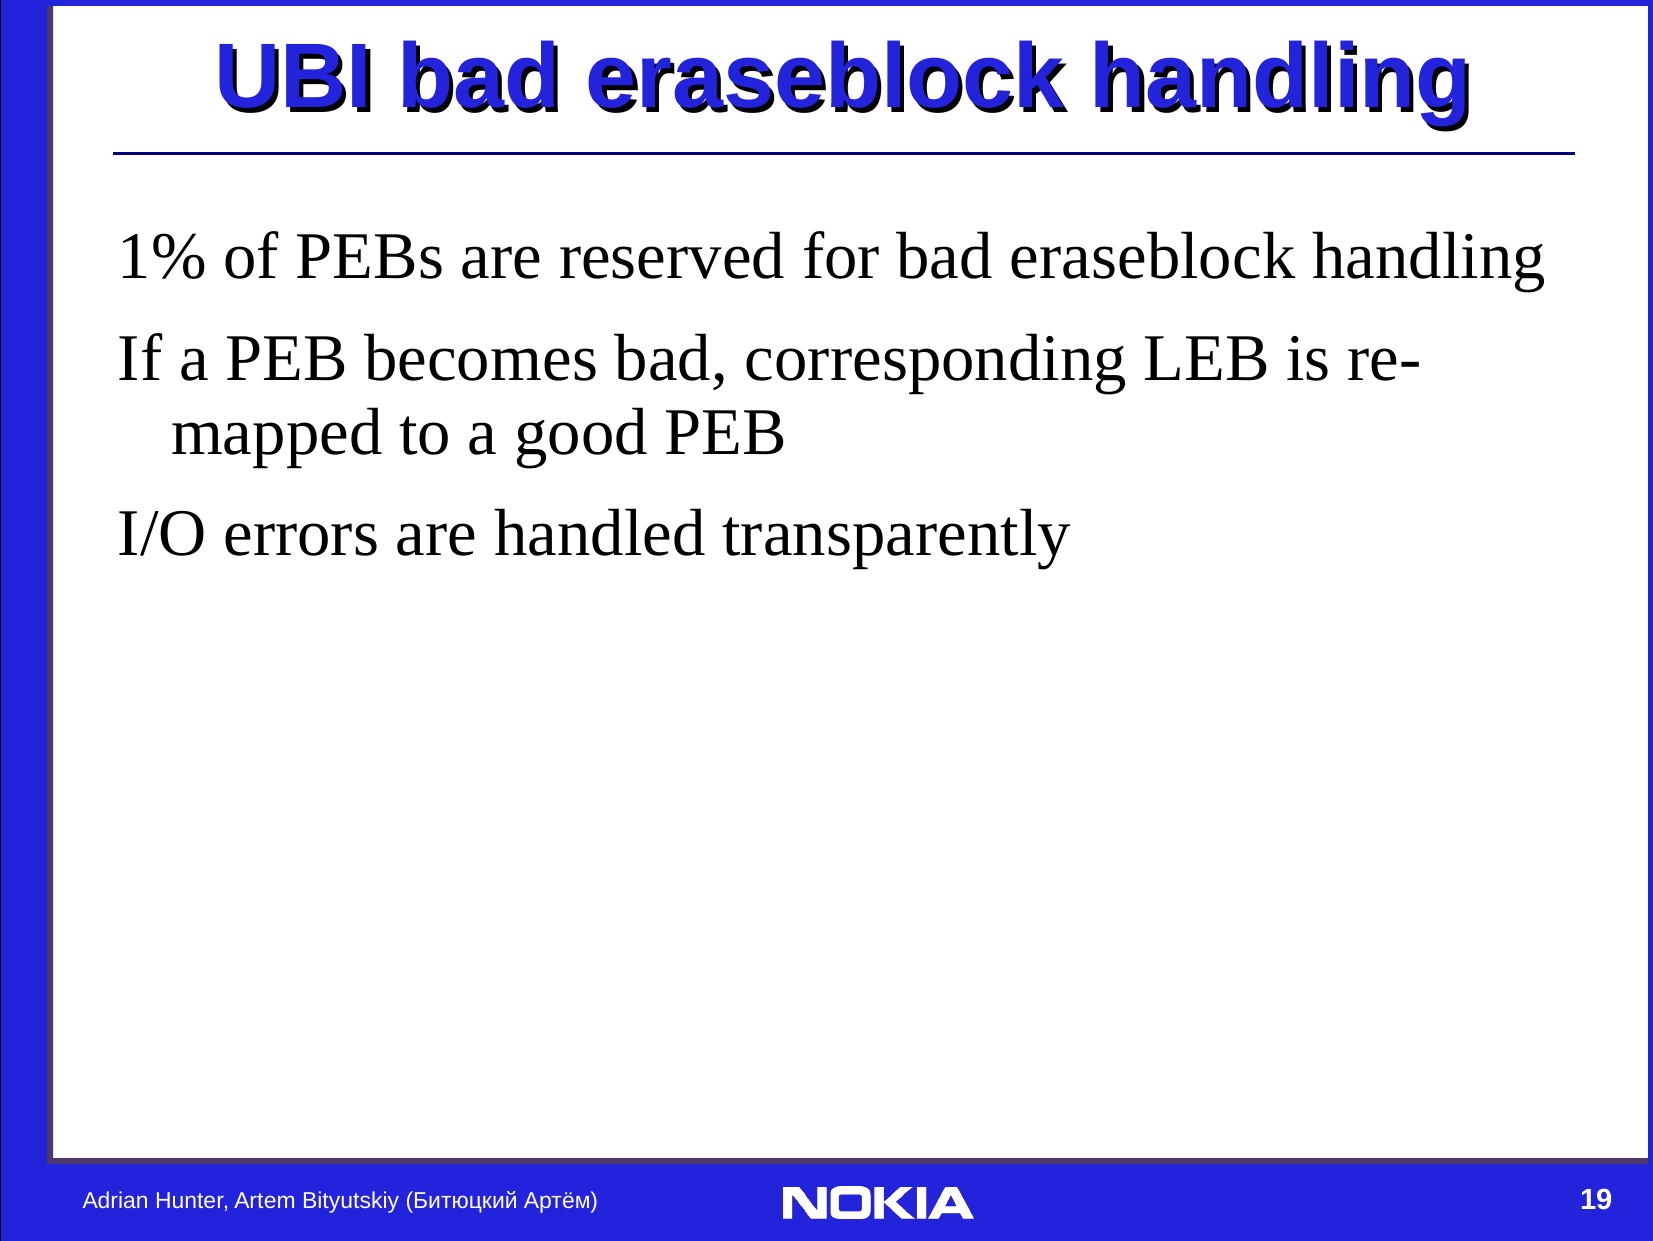

# UBI bad eraseblock handling
1% of PEBs are reserved for bad eraseblock handling
If a PEB becomes bad, corresponding LEB is re-mapped to a good PEB
I/O errors are handled transparently
19